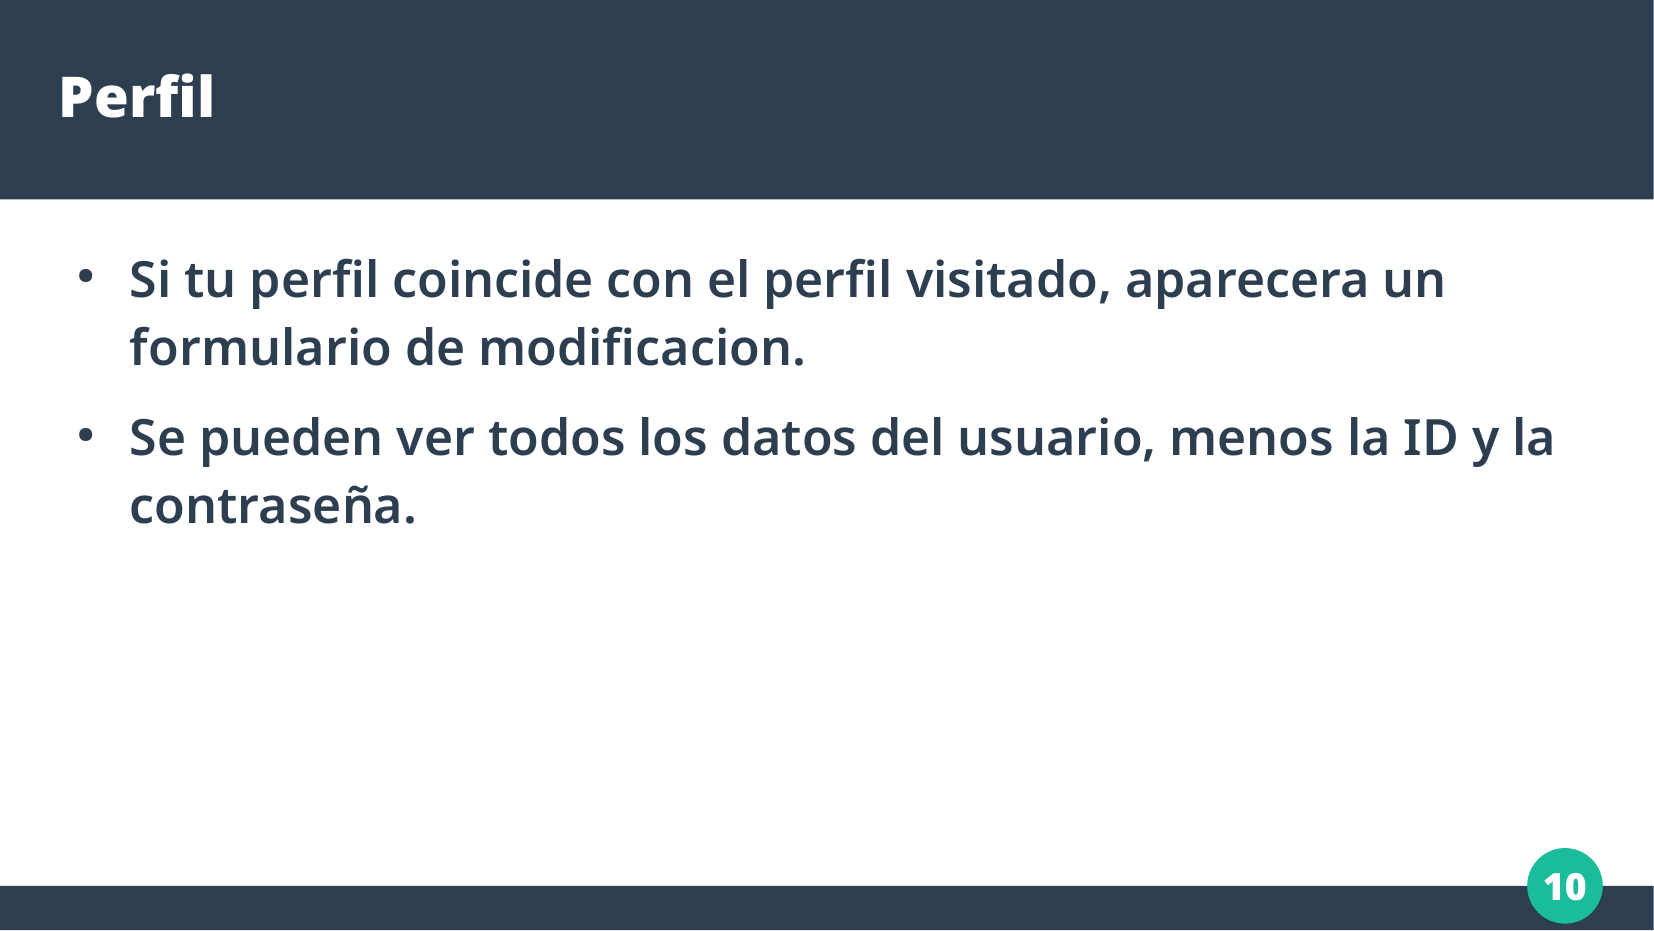

# Perfil
Si tu perfil coincide con el perfil visitado, aparecera un formulario de modificacion.
Se pueden ver todos los datos del usuario, menos la ID y la contraseña.